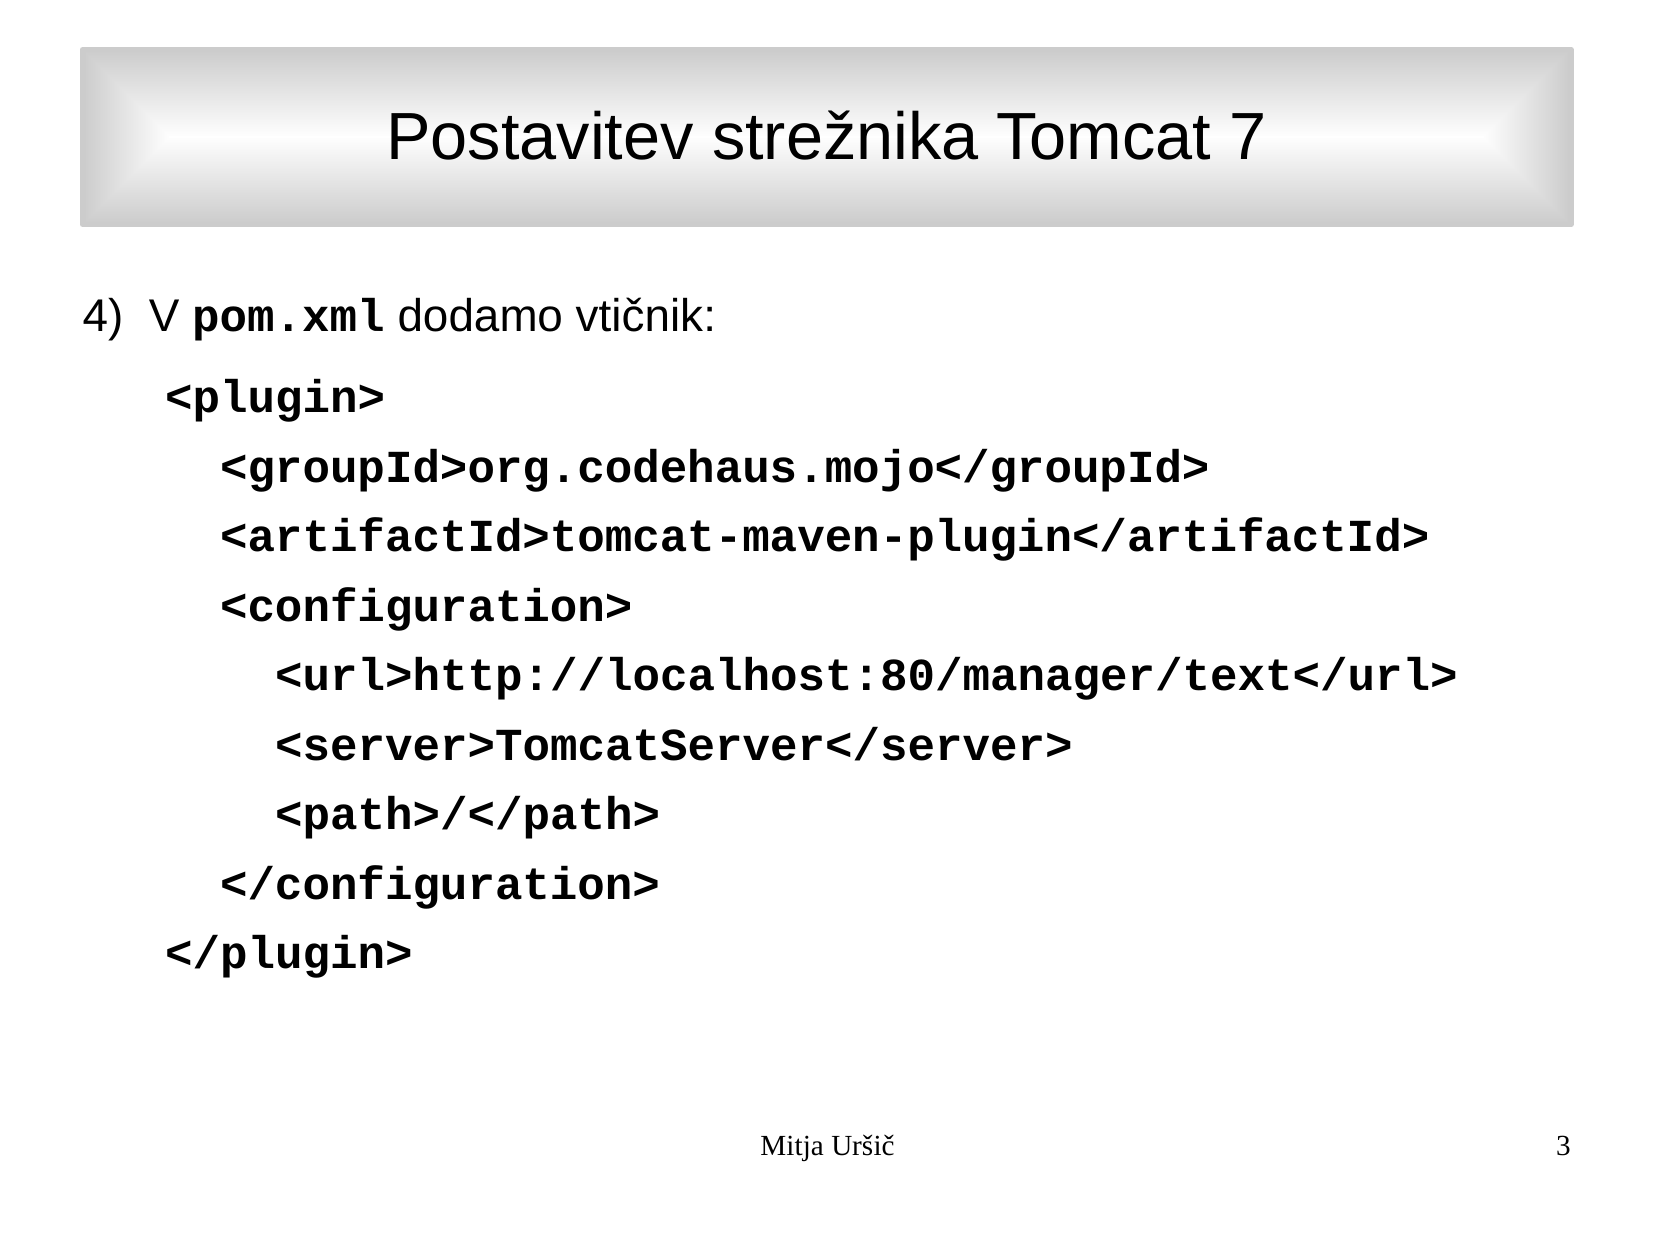

Postavitev strežnika Tomcat 7
# 4) V pom.xml dodamo vtičnik:
 <plugin>
 <groupId>org.codehaus.mojo</groupId>
 <artifactId>tomcat-maven-plugin</artifactId>
 <configuration>
 <url>http://localhost:80/manager/text</url>
 <server>TomcatServer</server>
 <path>/</path>
 </configuration>
 </plugin>
Mitja Uršič
3